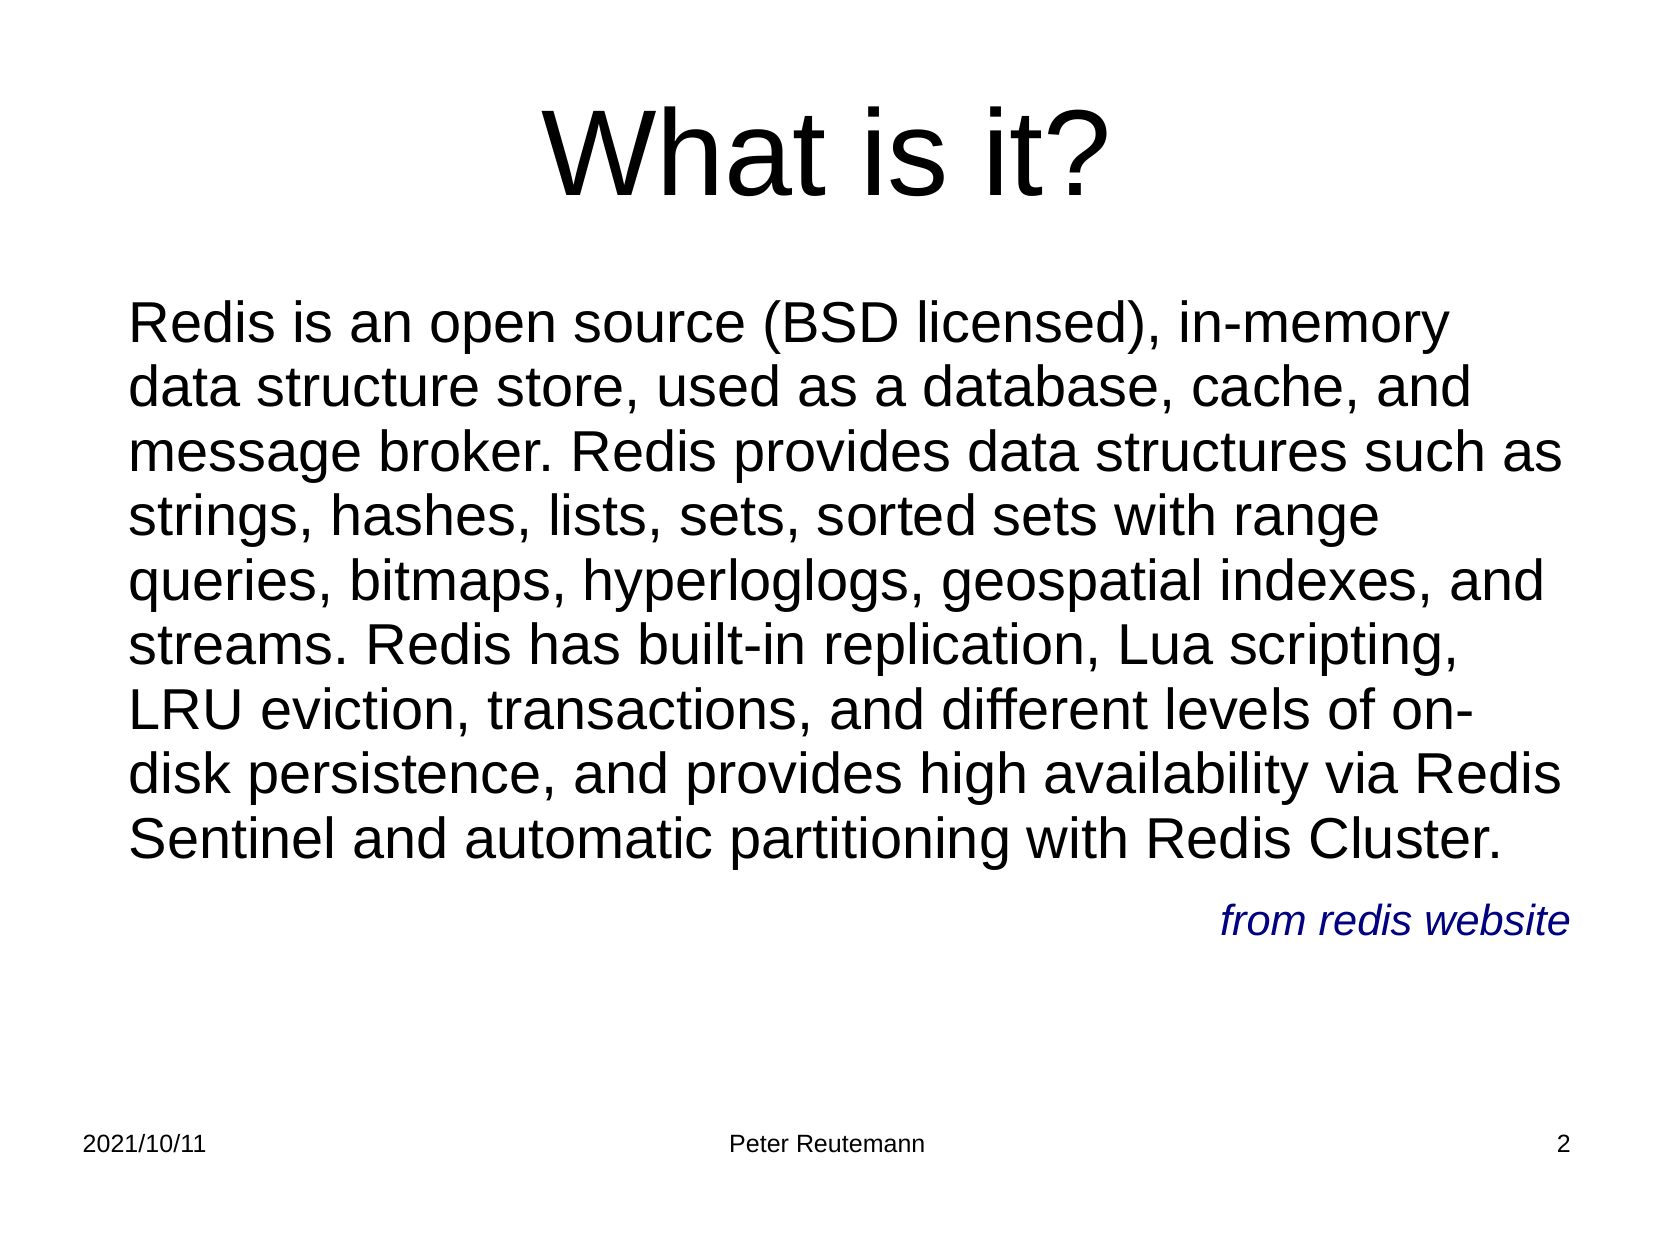

# What is it?
Redis is an open source (BSD licensed), in-memory data structure store, used as a database, cache, and message broker. Redis provides data structures such as strings, hashes, lists, sets, sorted sets with range queries, bitmaps, hyperloglogs, geospatial indexes, and streams. Redis has built-in replication, Lua scripting, LRU eviction, transactions, and different levels of on-disk persistence, and provides high availability via Redis Sentinel and automatic partitioning with Redis Cluster.
from redis website
2021/10/11
Peter Reutemann
2